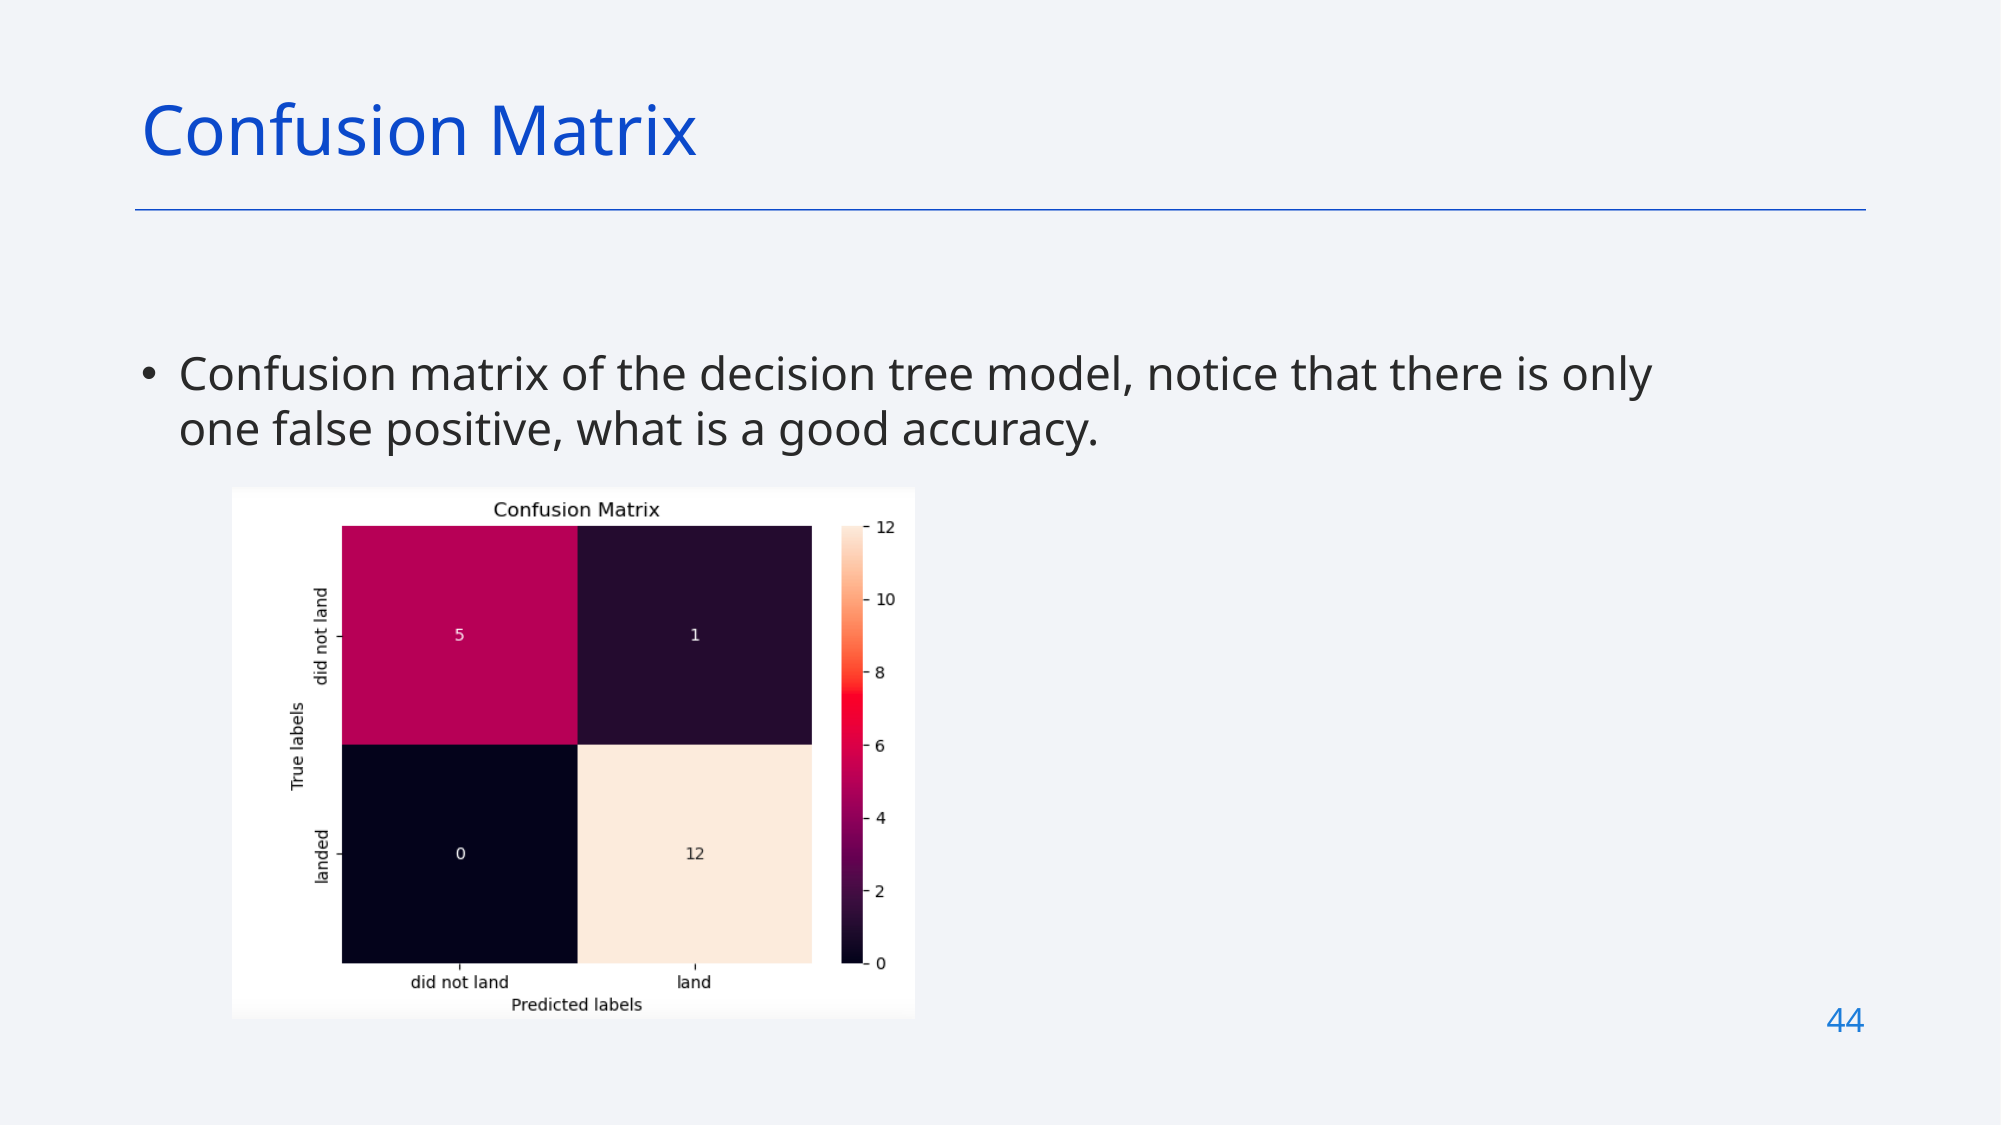

Confusion Matrix
# Confusion matrix of the decision tree model, notice that there is only one false positive, what is a good accuracy.
44